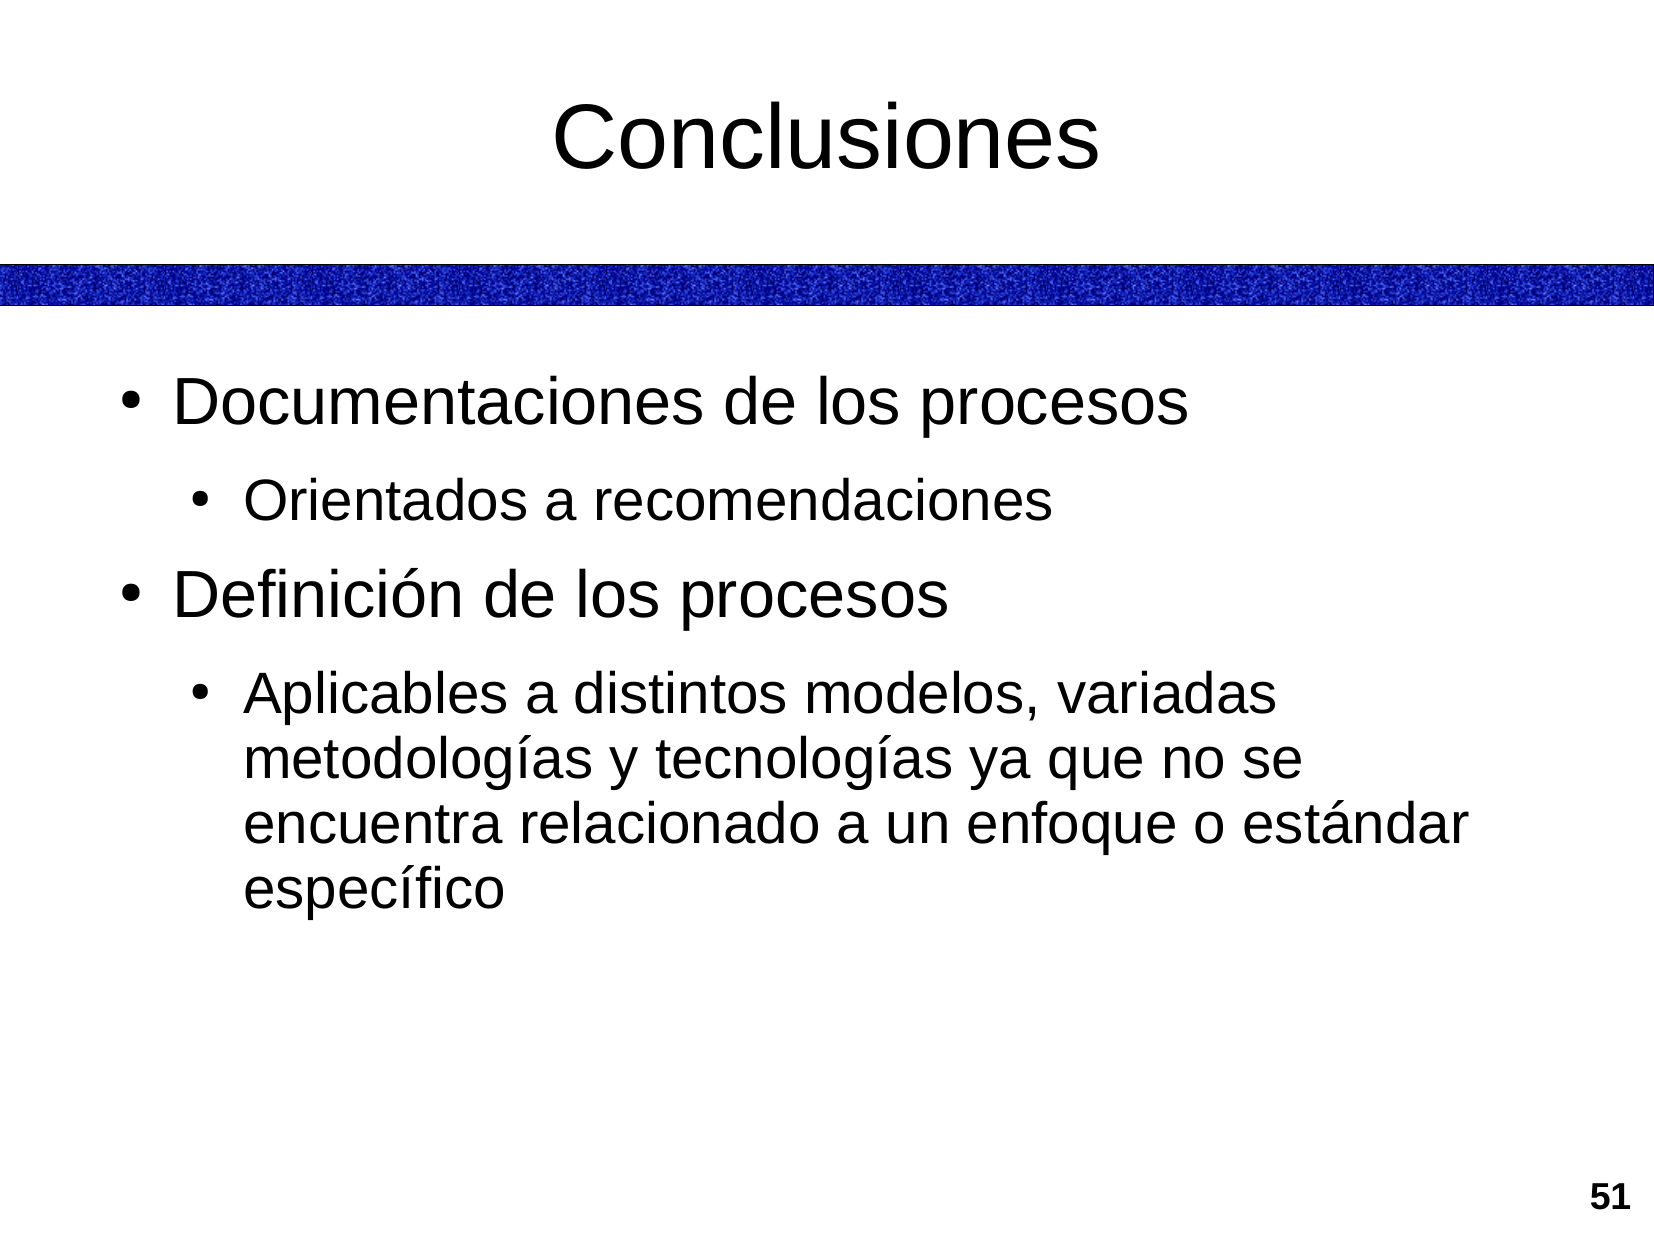

# Conclusiones
Documentaciones de los procesos
Orientados a recomendaciones
Definición de los procesos
Aplicables a distintos modelos, variadas metodologías y tecnologías ya que no se encuentra relacionado a un enfoque o estándar específico